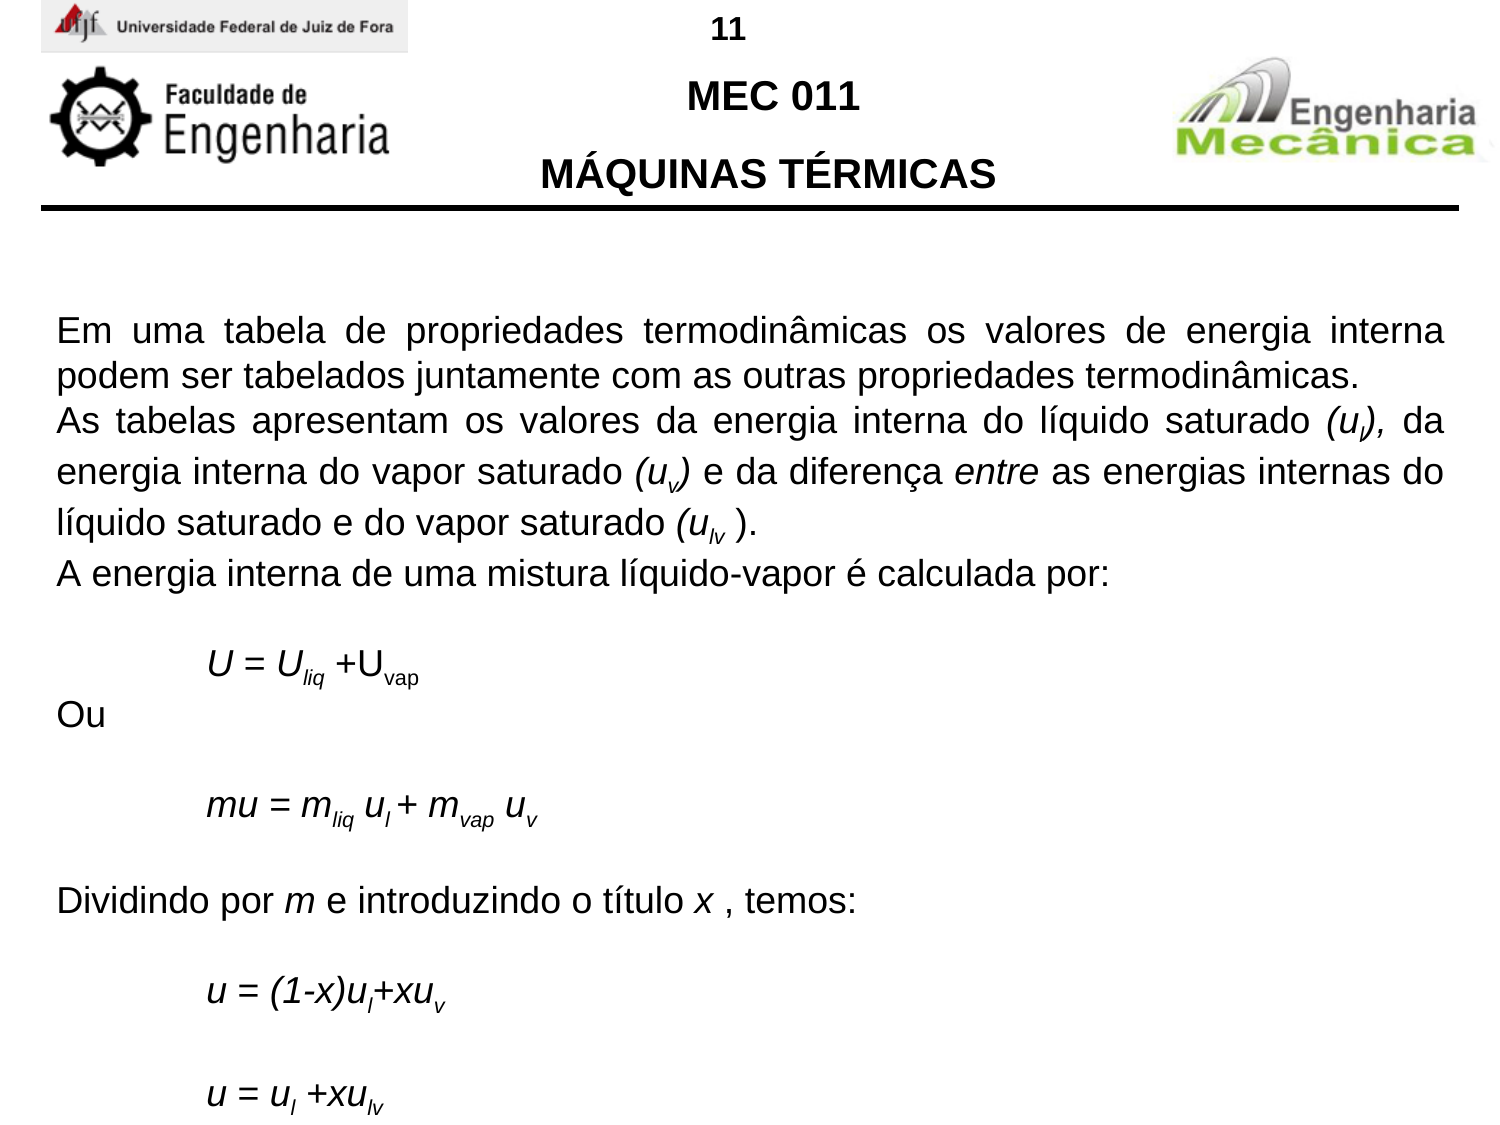

Em uma tabela de propriedades termodinâmicas os valores de energia interna podem ser tabelados juntamente com as outras propriedades termodinâmicas.
As tabelas apresentam os valores da energia interna do líquido saturado (ul), da energia interna do vapor saturado (uv) e da diferença entre as energias internas do líquido saturado e do vapor saturado (ulv ).
A energia interna de uma mistura líquido-vapor é calculada por:
	U = Uliq +Uvap
Ou
	mu = mliq ul + mvap uv
Dividindo por m e introduzindo o título x , temos:
	u = (1-x)ul+xuv
	u = ul +xulv